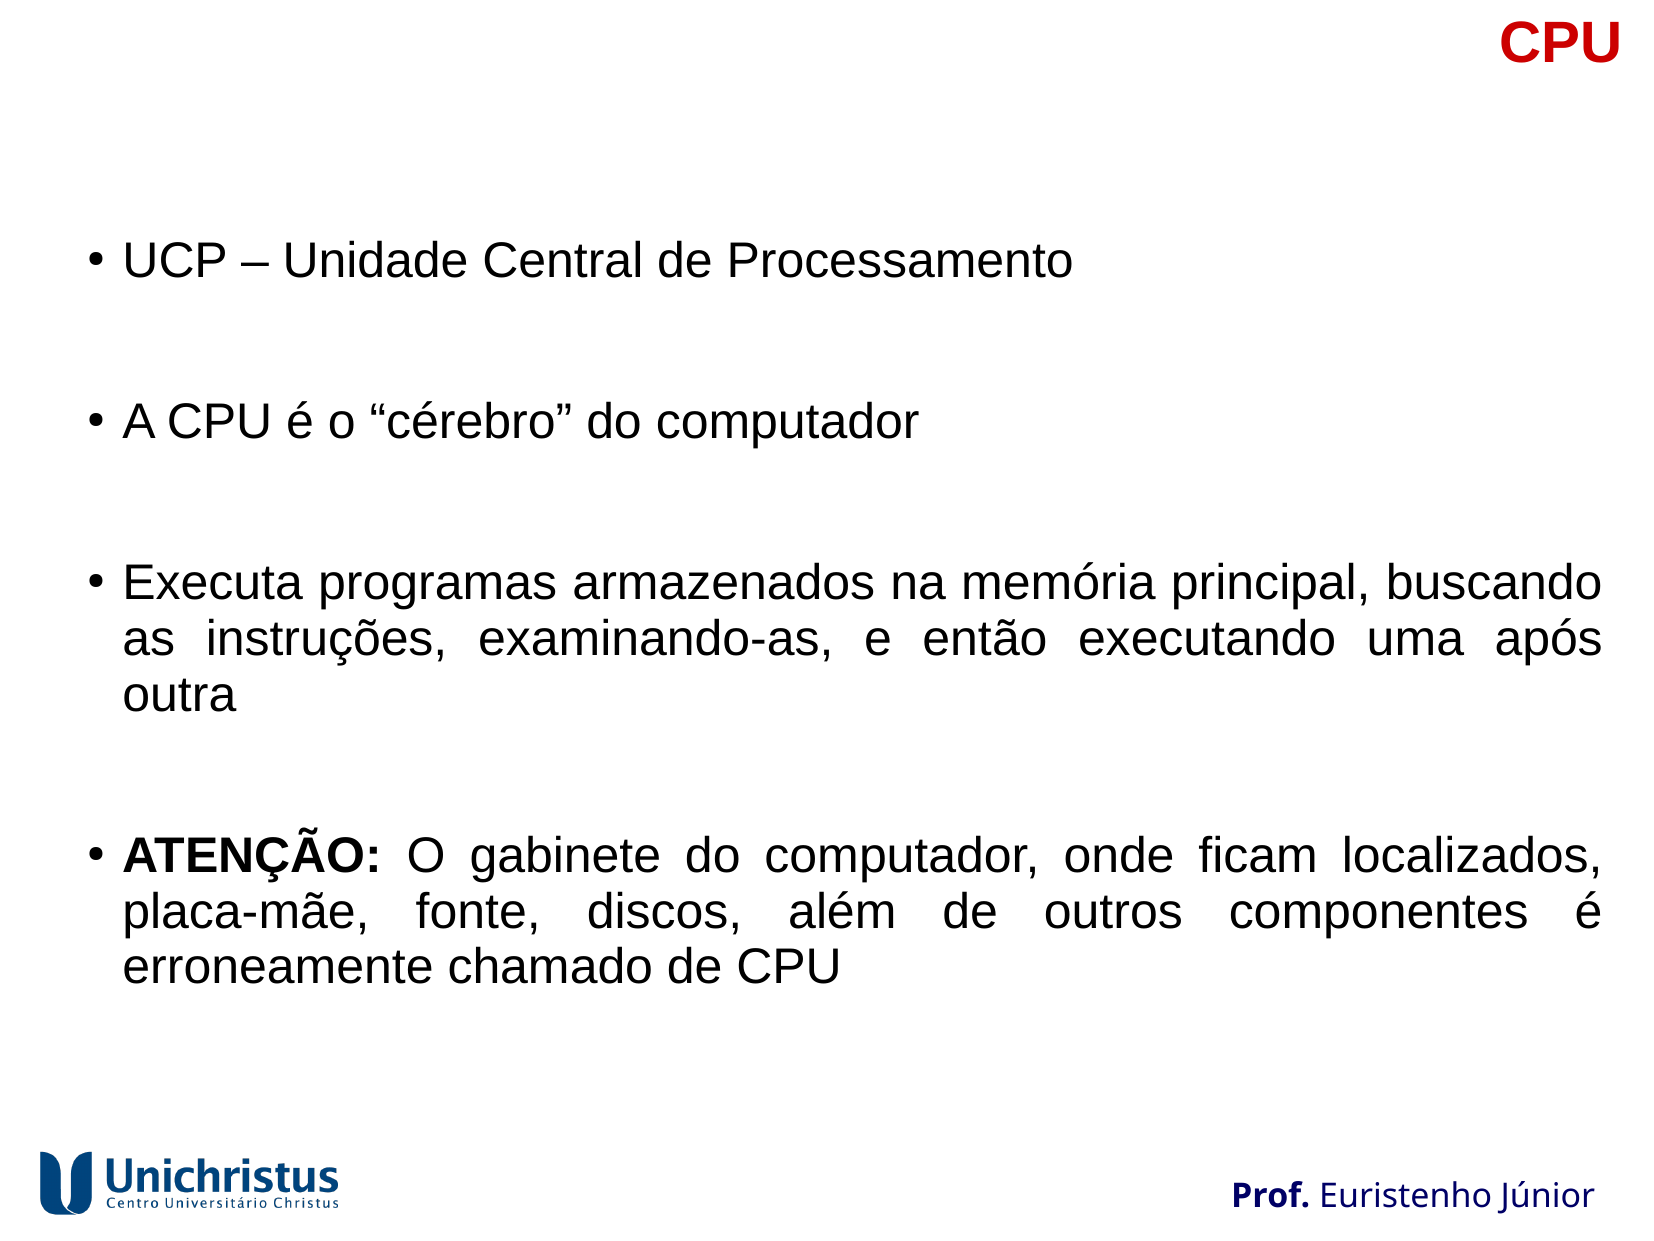

CPU
UCP – Unidade Central de Processamento
A CPU é o “cérebro” do computador
Executa programas armazenados na memória principal, buscando as instruções, examinando-as, e então executando uma após outra
ATENÇÃO: O gabinete do computador, onde ficam localizados, placa-mãe, fonte, discos, além de outros componentes é erroneamente chamado de CPU
Prof. Euristenho Júnior